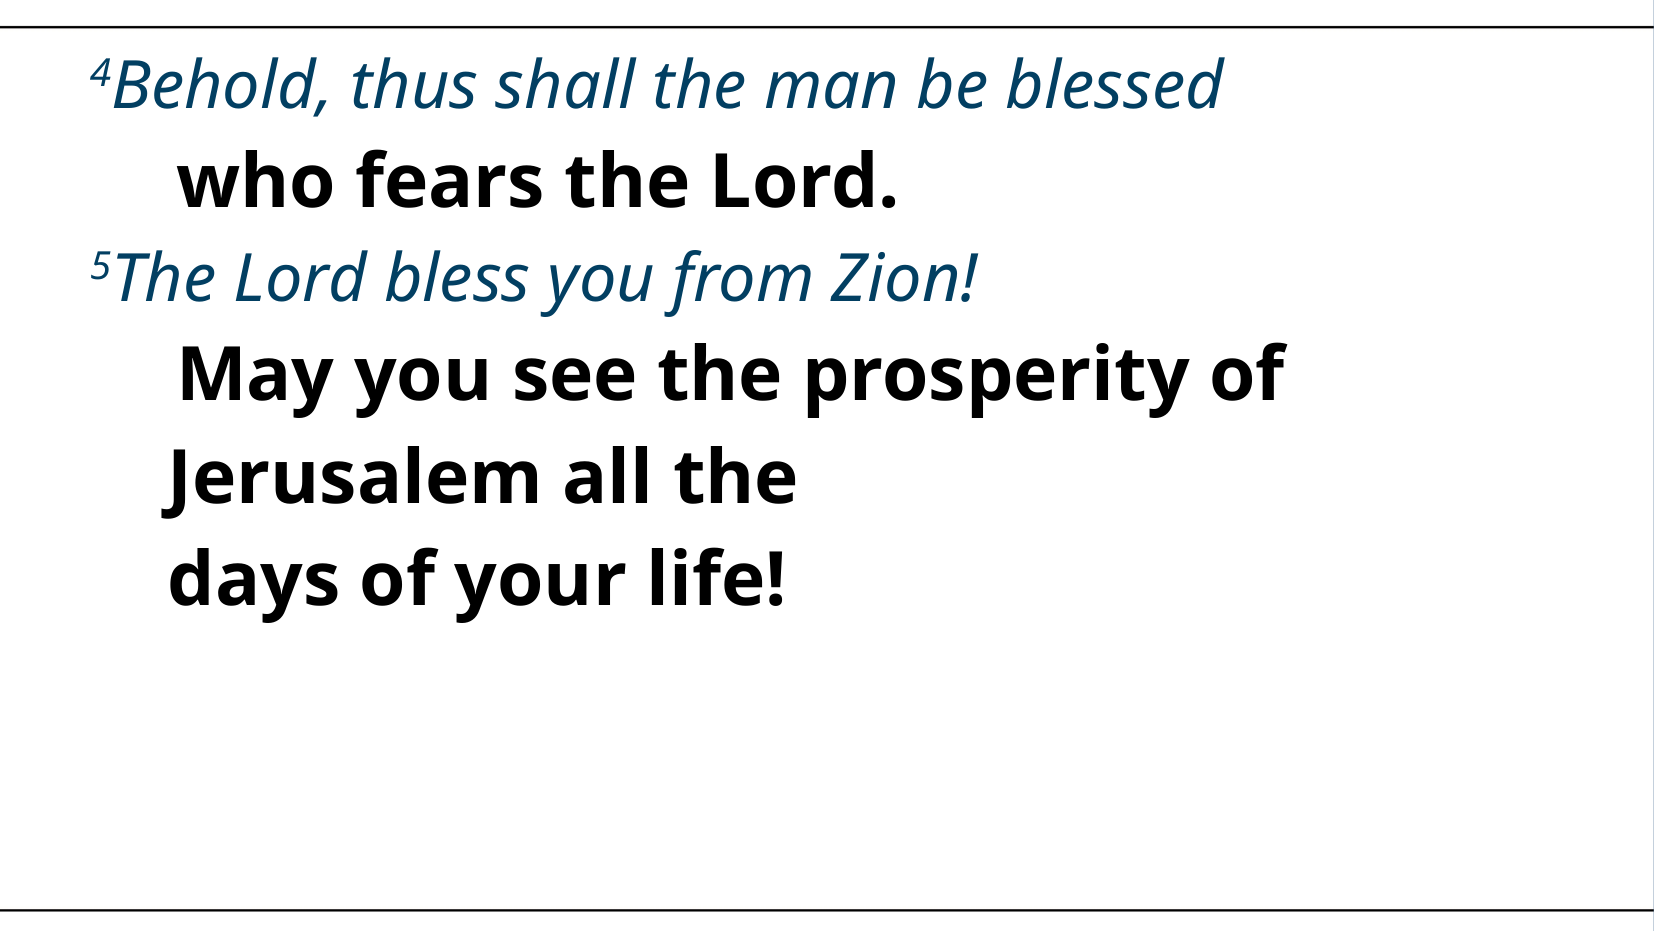

4Behold, thus shall the man be blessed
 who fears the Lord.
5The Lord bless you from Zion!
 May you see the prosperity of
 Jerusalem all the
 days of your life!